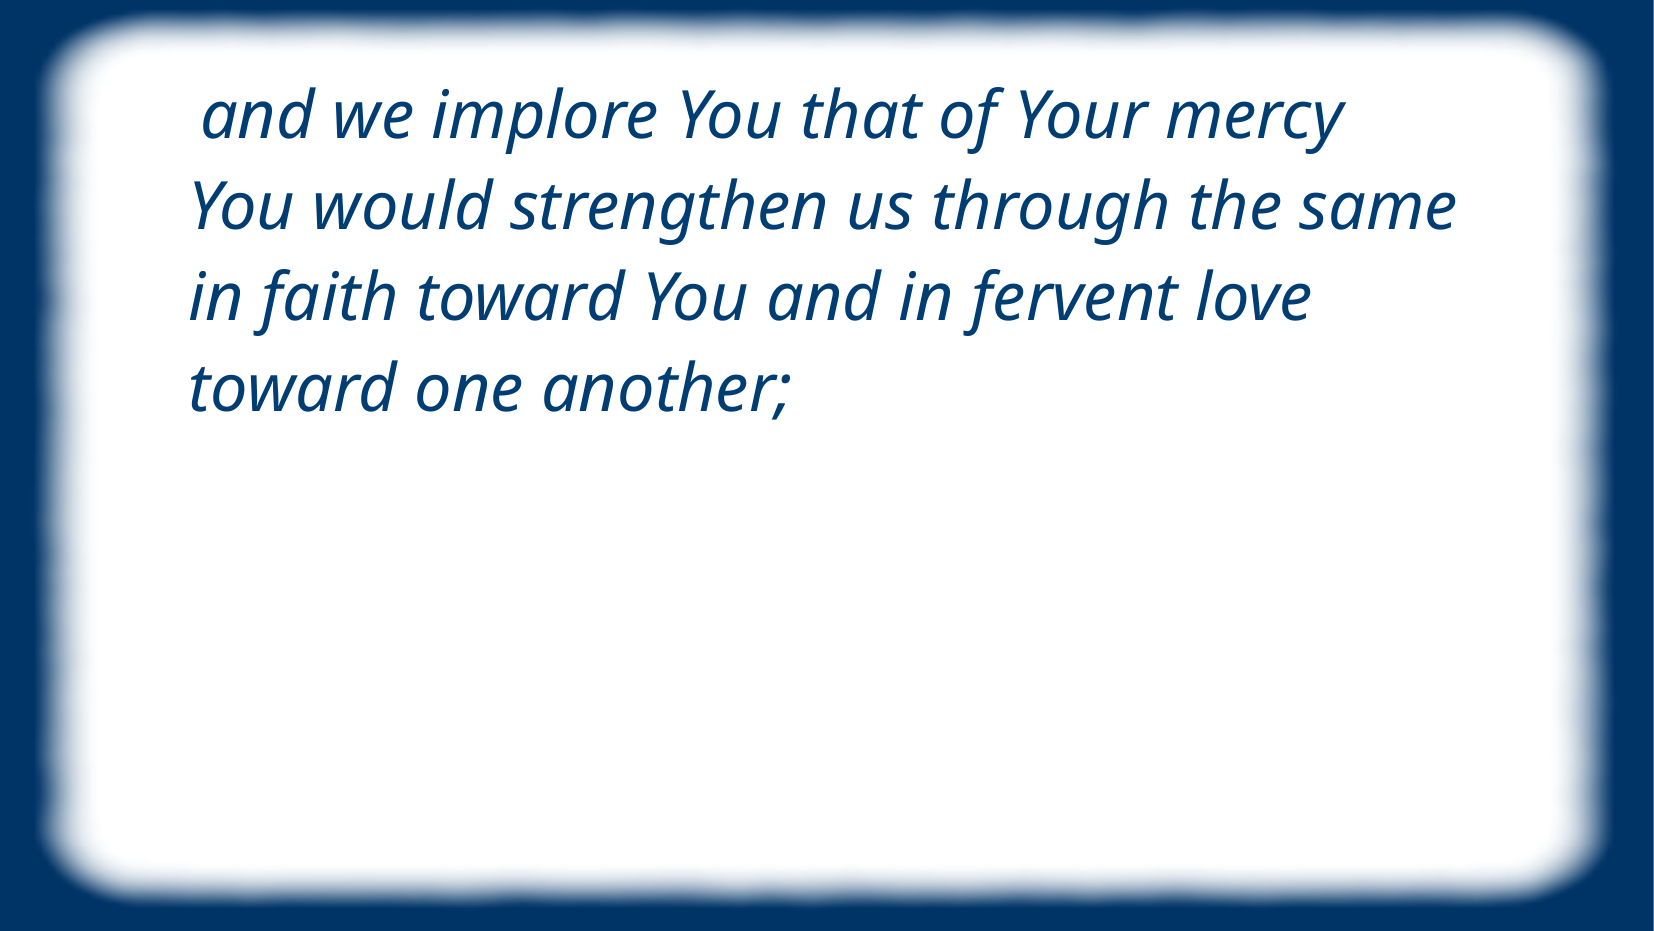

and we implore You that of Your mercy
 You would strengthen us through the same
 in faith toward You and in fervent love
 toward one another;